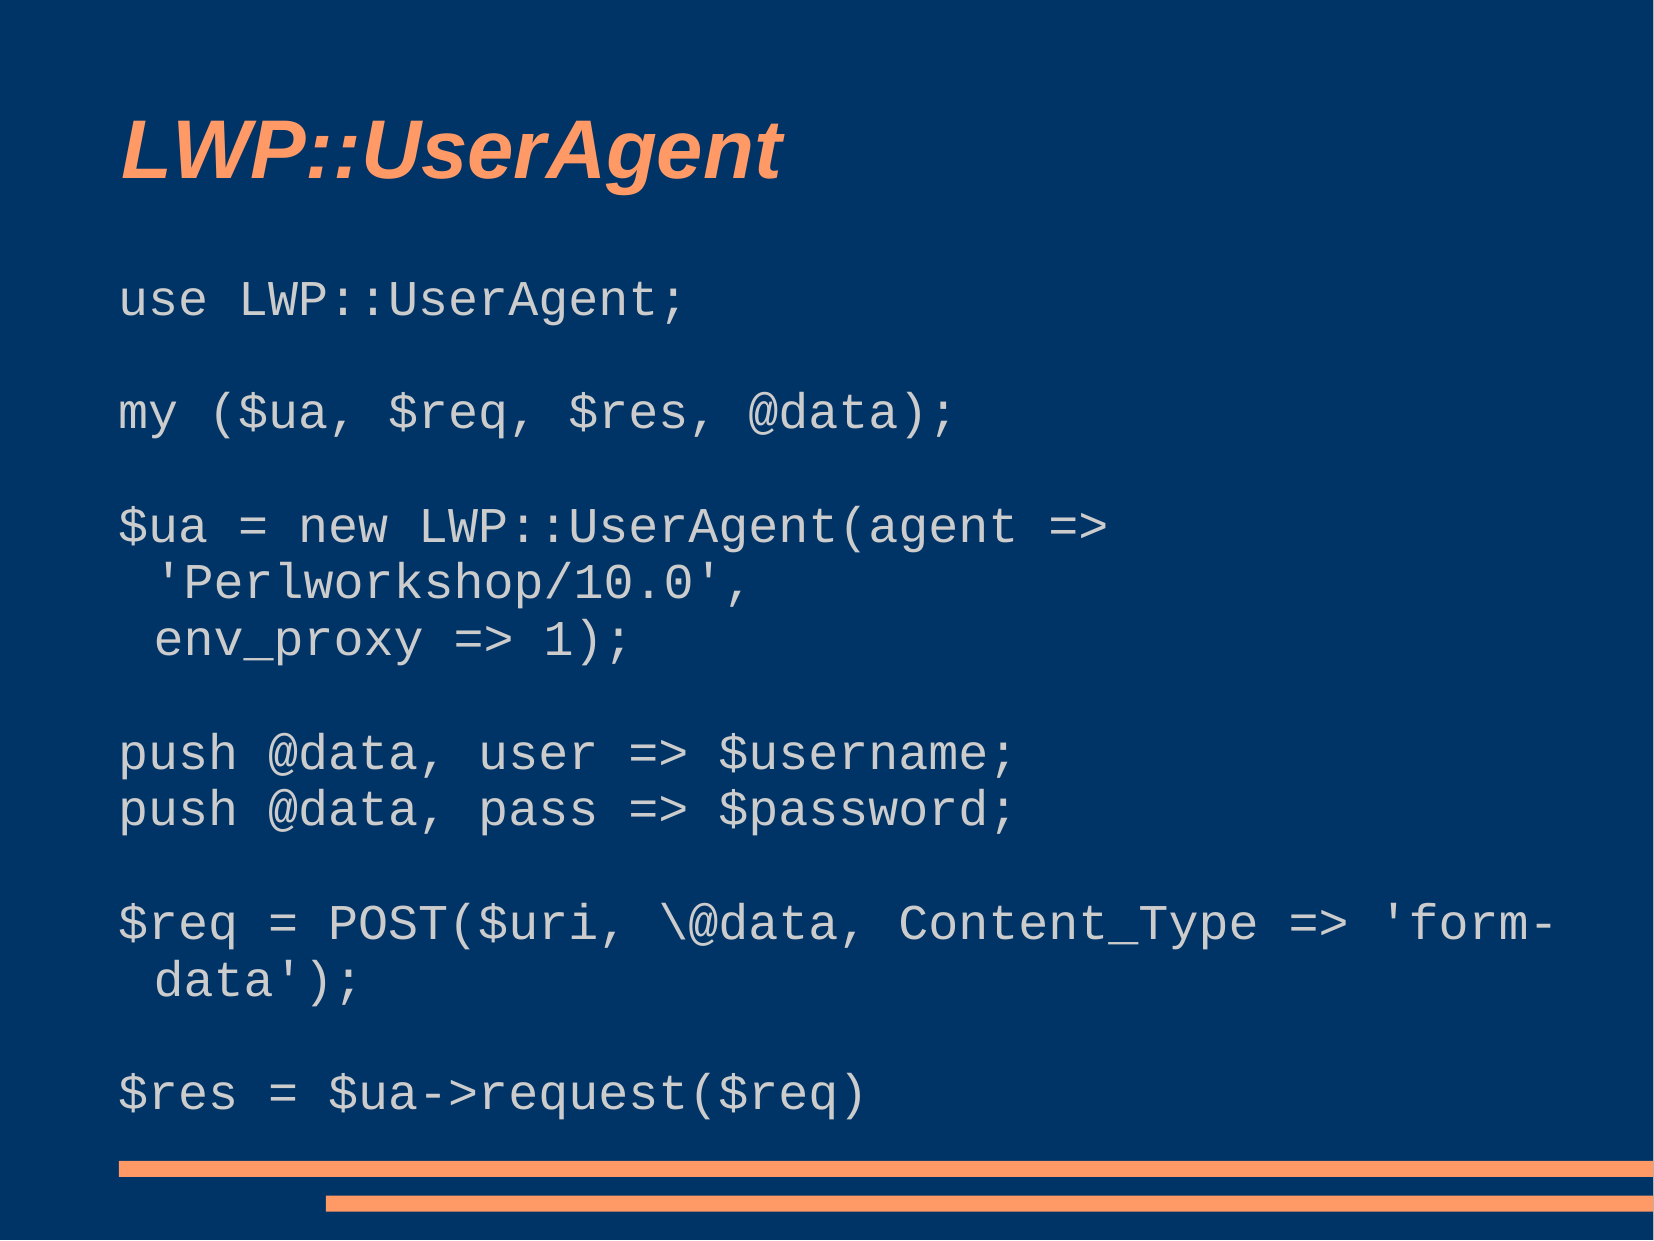

# LWP::UserAgent
use LWP::UserAgent;
my ($ua, $req, $res, @data);
$ua = new LWP::UserAgent(agent => 'Perlworkshop/10.0', env_proxy => 1);
push @data, user => $username;
push @data, pass => $password;
$req = POST($uri, \@data, Content_Type => 'form-data');
$res = $ua->request($req)